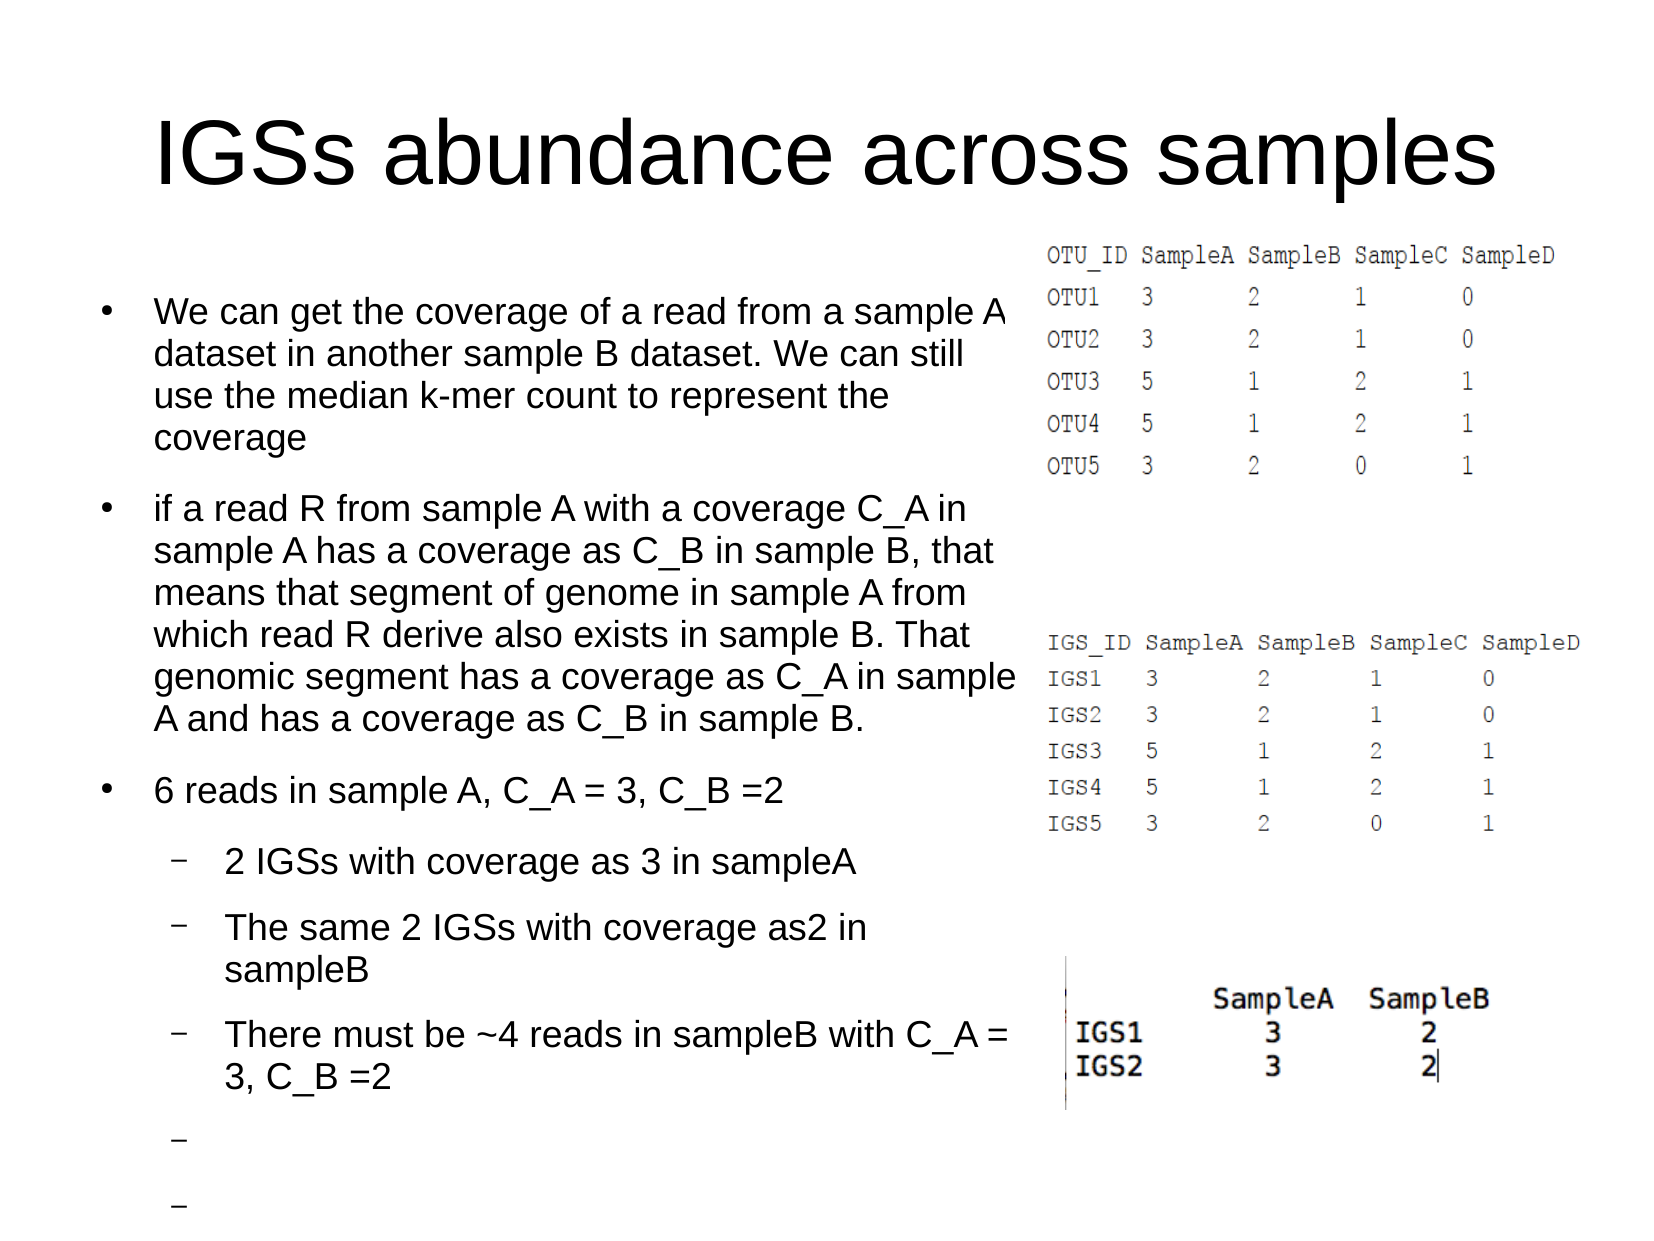

# IGSs abundance across samples
We can get the coverage of a read from a sample A dataset in another sample B dataset. We can still use the median k-mer count to represent the coverage
if a read R from sample A with a coverage C_A in sample A has a coverage as C_B in sample B, that means that segment of genome in sample A from which read R derive also exists in sample B. That genomic segment has a coverage as C_A in sample A and has a coverage as C_B in sample B.
6 reads in sample A, C_A = 3, C_B =2
2 IGSs with coverage as 3 in sampleA
The same 2 IGSs with coverage as2 in sampleB
There must be ~4 reads in sampleB with C_A = 3, C_B =2